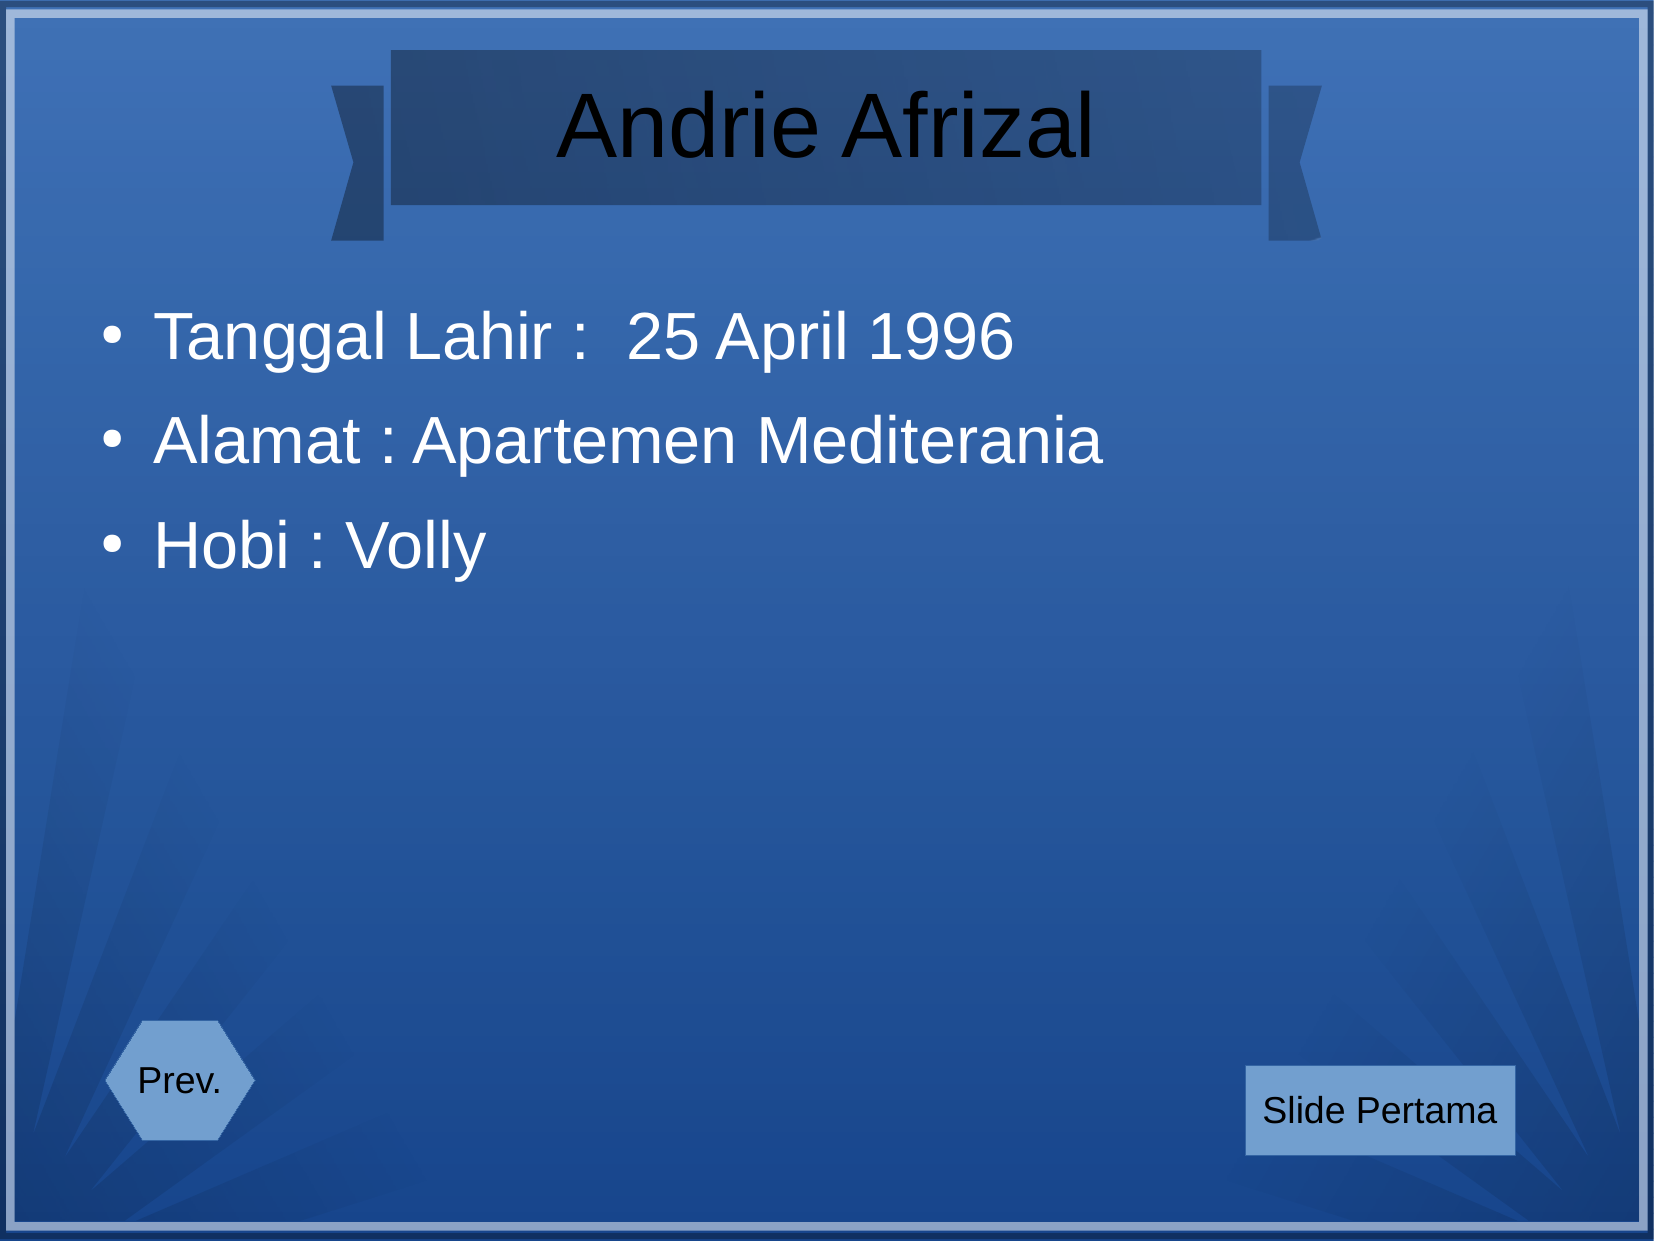

# Andrie Afrizal
Tanggal Lahir : 25 April 1996
Alamat : Apartemen Mediterania
Hobi : Volly
Prev.
Slide Pertama